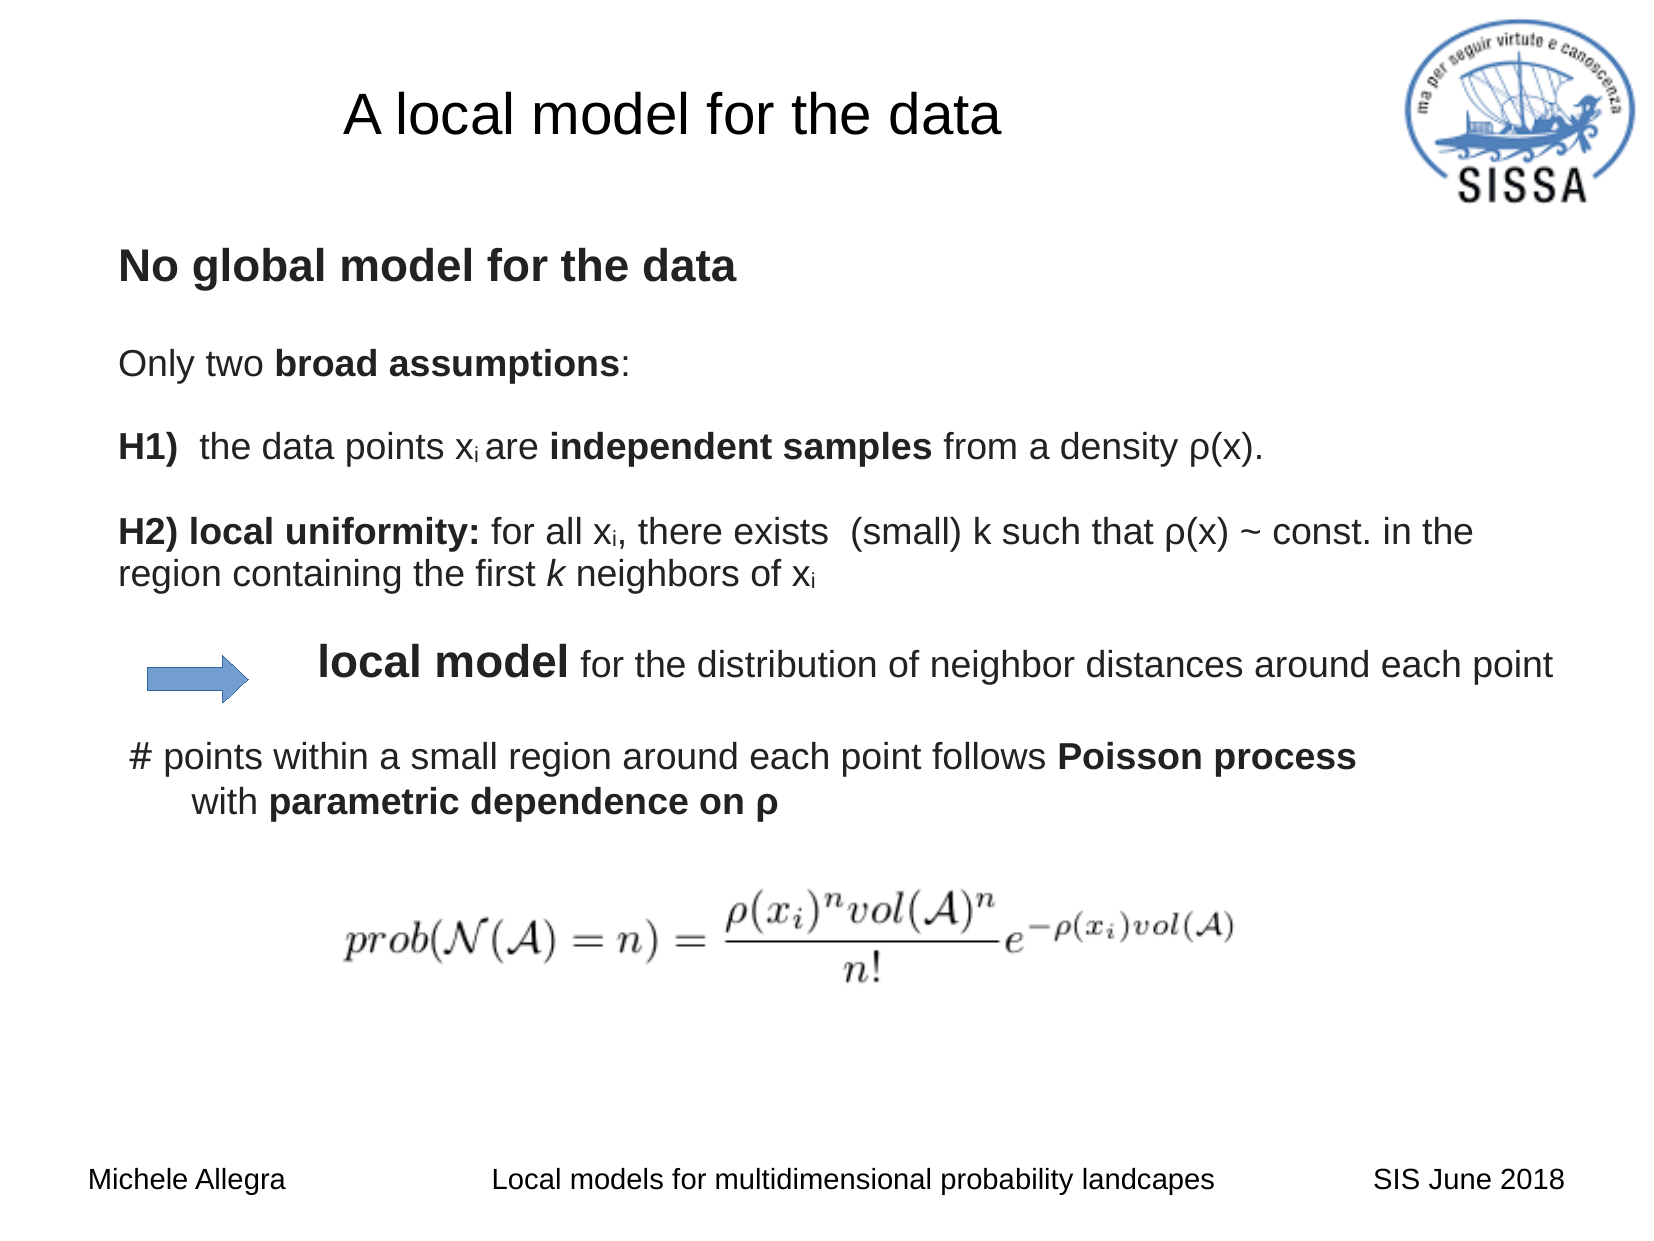

# A local model for the data
No global model for the data
Only two broad assumptions:
H1) the data points xi are independent samples from a density ρ(x).
H2) local uniformity: for all xi, there exists (small) k such that ρ(x) ~ const. in the region containing the first k neighbors of xi
 local model for the distribution of neighbor distances around each point
 # points within a small region around each point follows Poisson process with parametric dependence on ρ
Michele Allegra Local models for multidimensional probability landcapes SIS June 2018